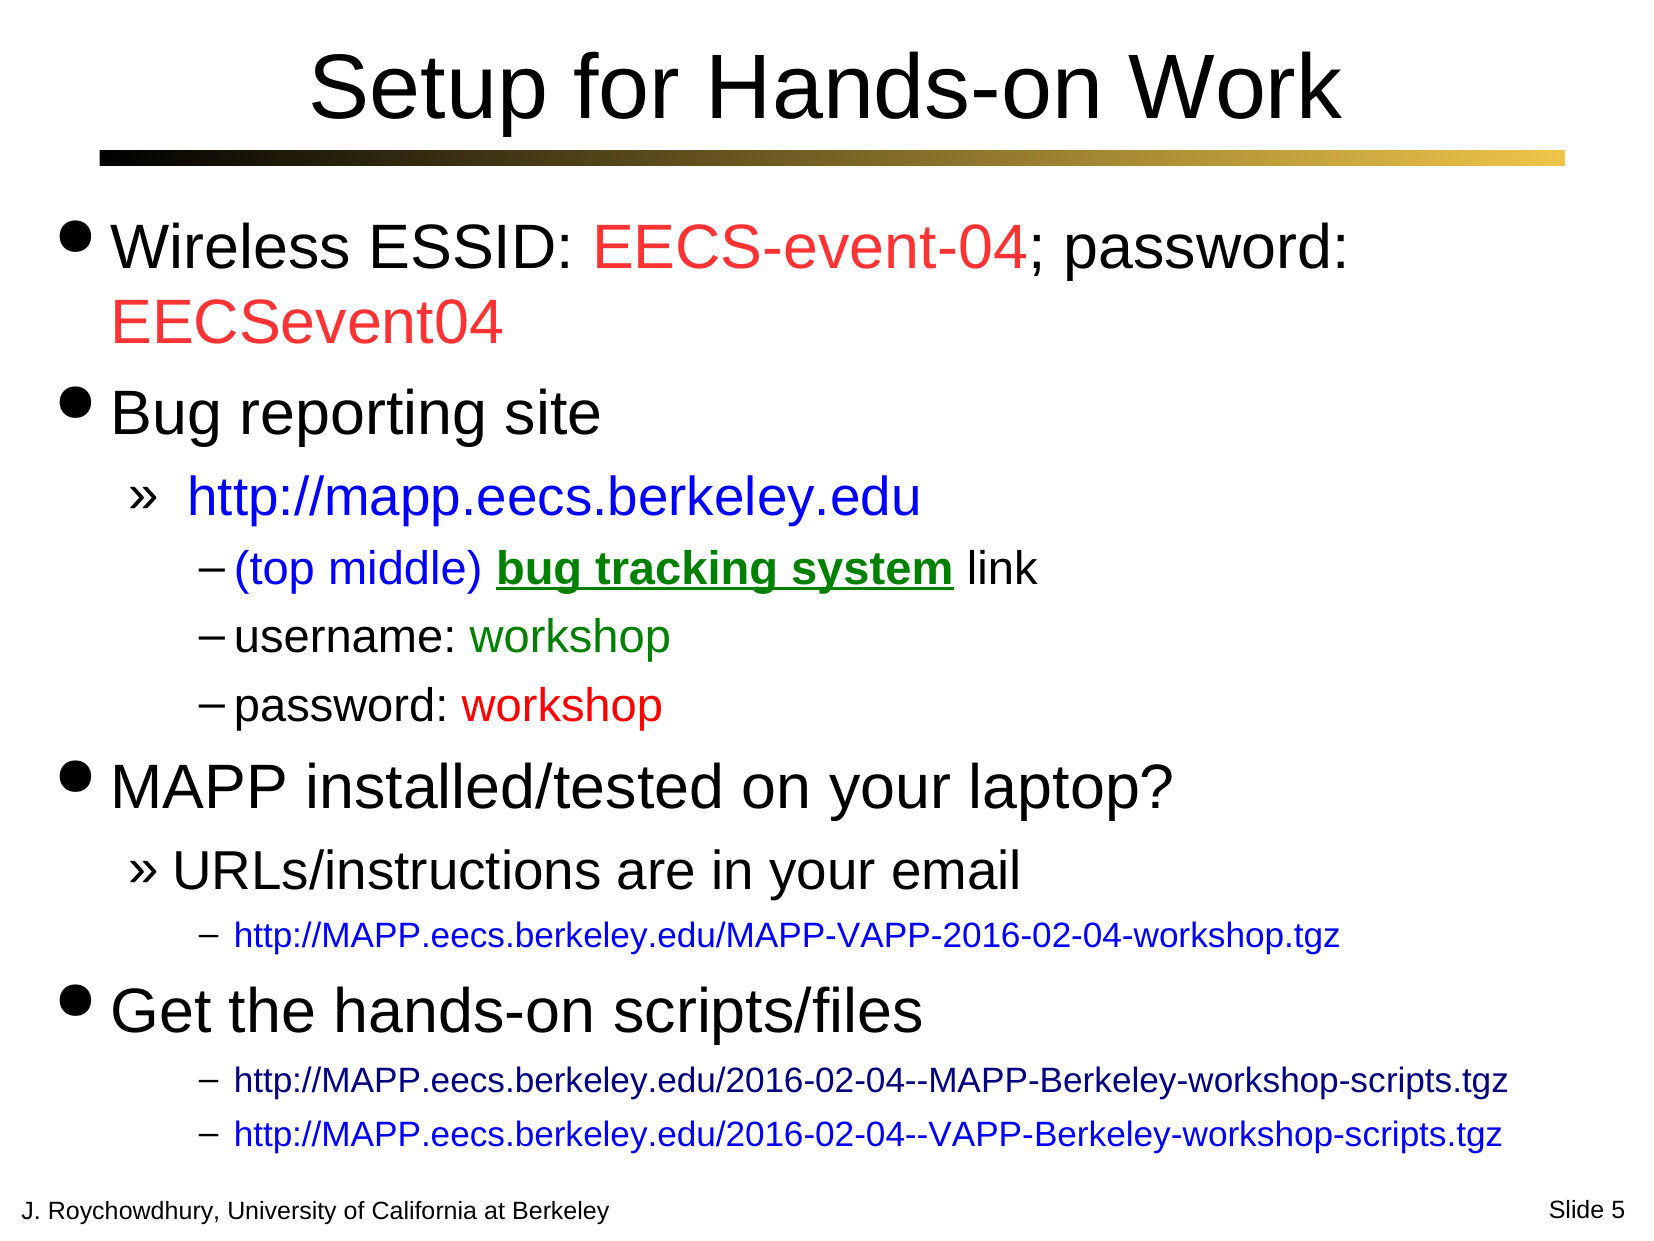

# Setup for Hands-on Work
Wireless ESSID: EECS-event-04; password: EECSevent04
Bug reporting site
 http://mapp.eecs.berkeley.edu
(top middle) bug tracking system link
username: workshop
password: workshop
MAPP installed/tested on your laptop?
URLs/instructions are in your email
http://MAPP.eecs.berkeley.edu/MAPP-VAPP-2016-02-04-workshop.tgz
Get the hands-on scripts/files
http://MAPP.eecs.berkeley.edu/2016-02-04--MAPP-Berkeley-workshop-scripts.tgz
http://MAPP.eecs.berkeley.edu/2016-02-04--VAPP-Berkeley-workshop-scripts.tgz